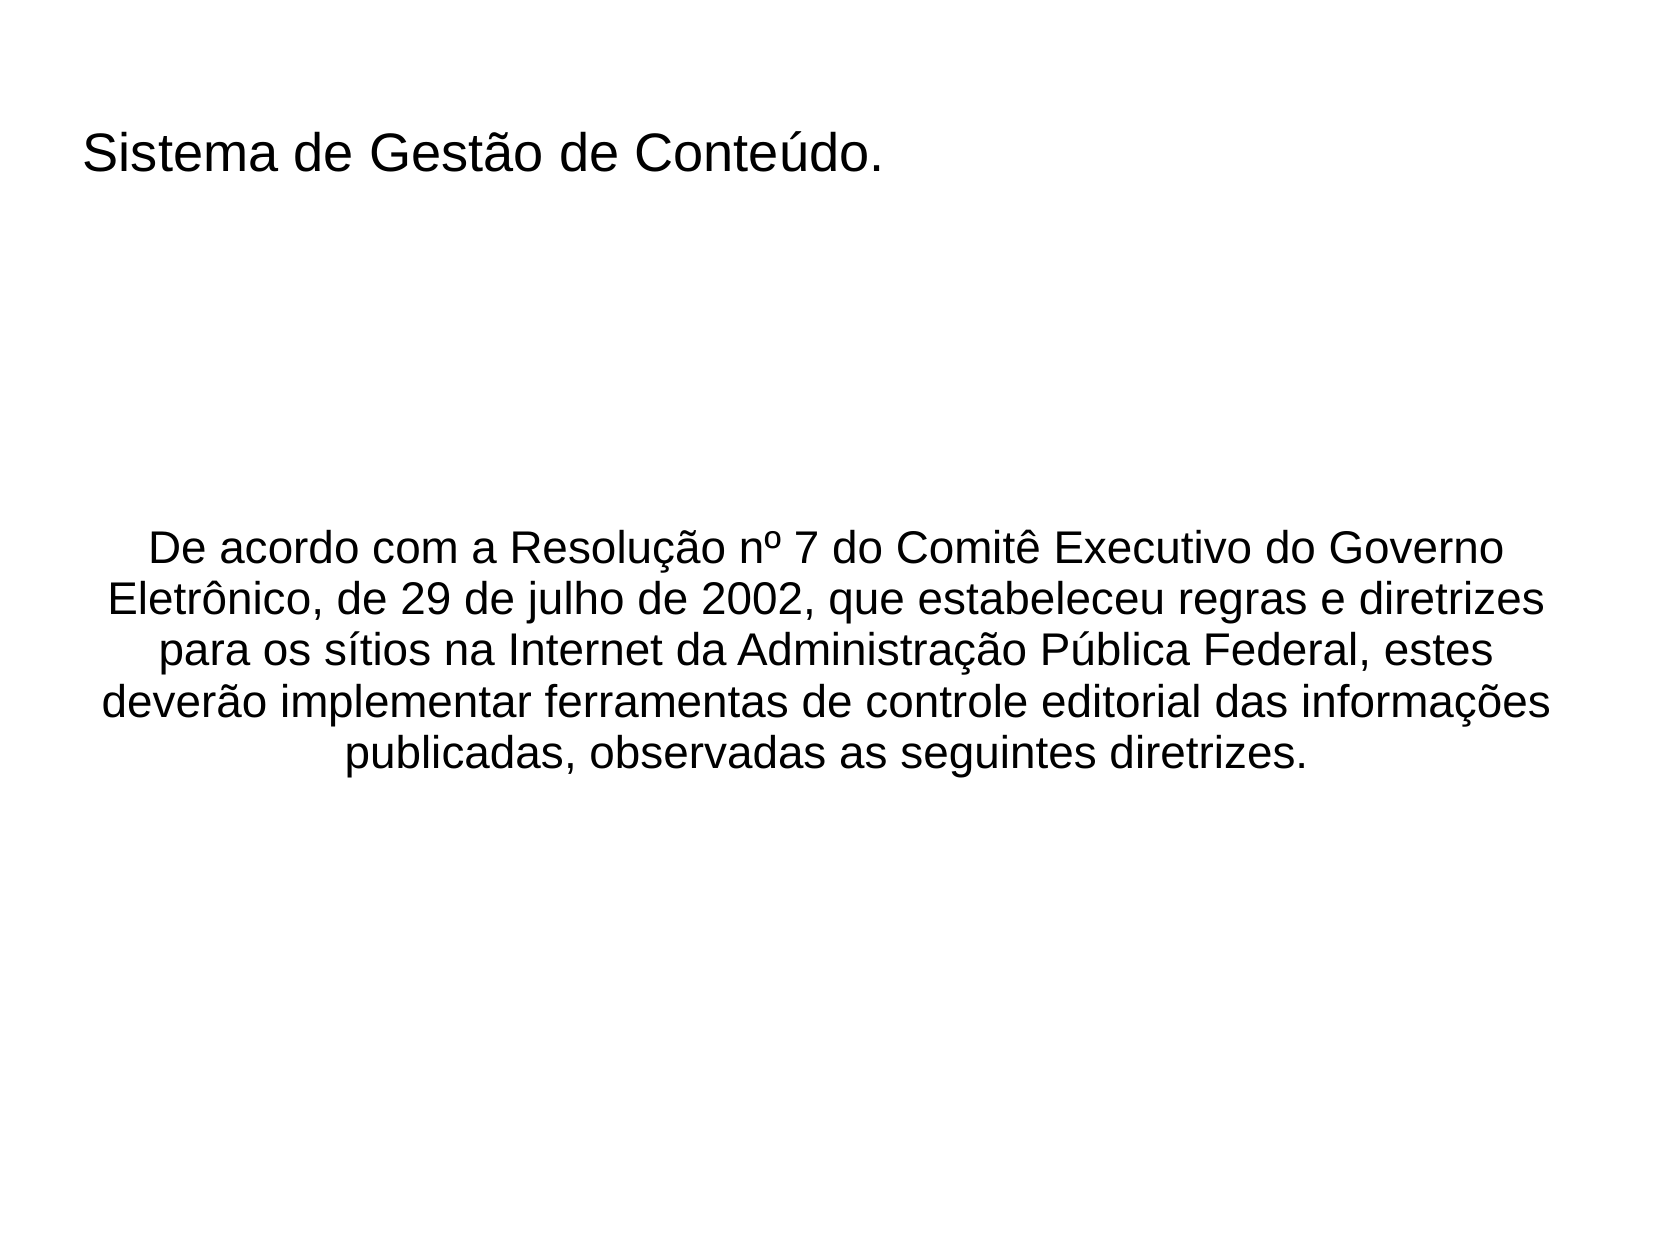

# Sistema de Gestão de Conteúdo.
De acordo com a Resolução nº 7 do Comitê Executivo do Governo Eletrônico, de 29 de julho de 2002, que estabeleceu regras e diretrizes para os sítios na Internet da Administração Pública Federal, estes deverão implementar ferramentas de controle editorial das informações publicadas, observadas as seguintes diretrizes.